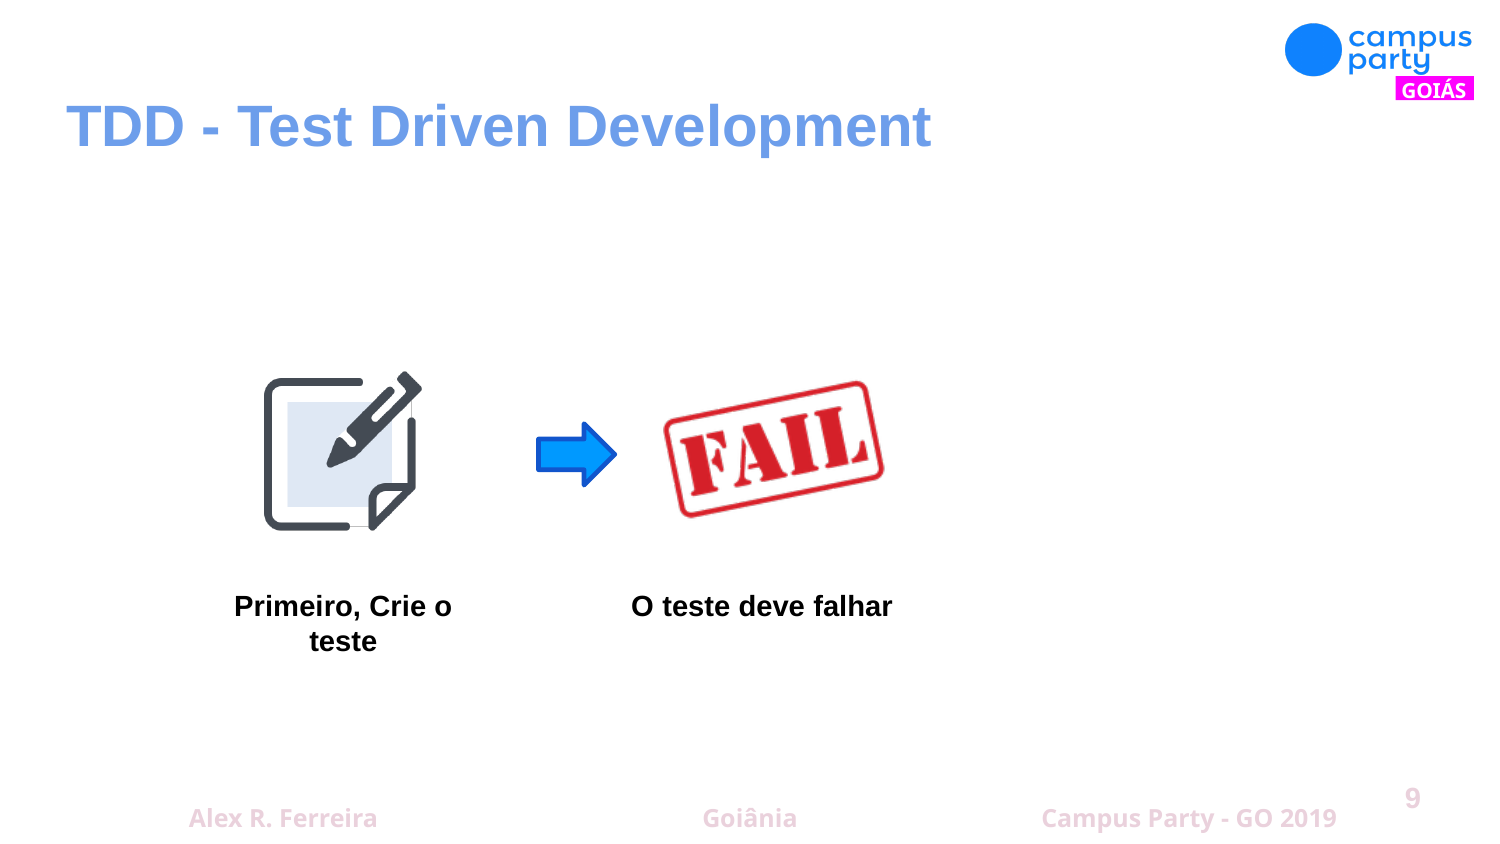

# TDD - Test Driven Development
Primeiro, Crie o teste
O teste deve falhar